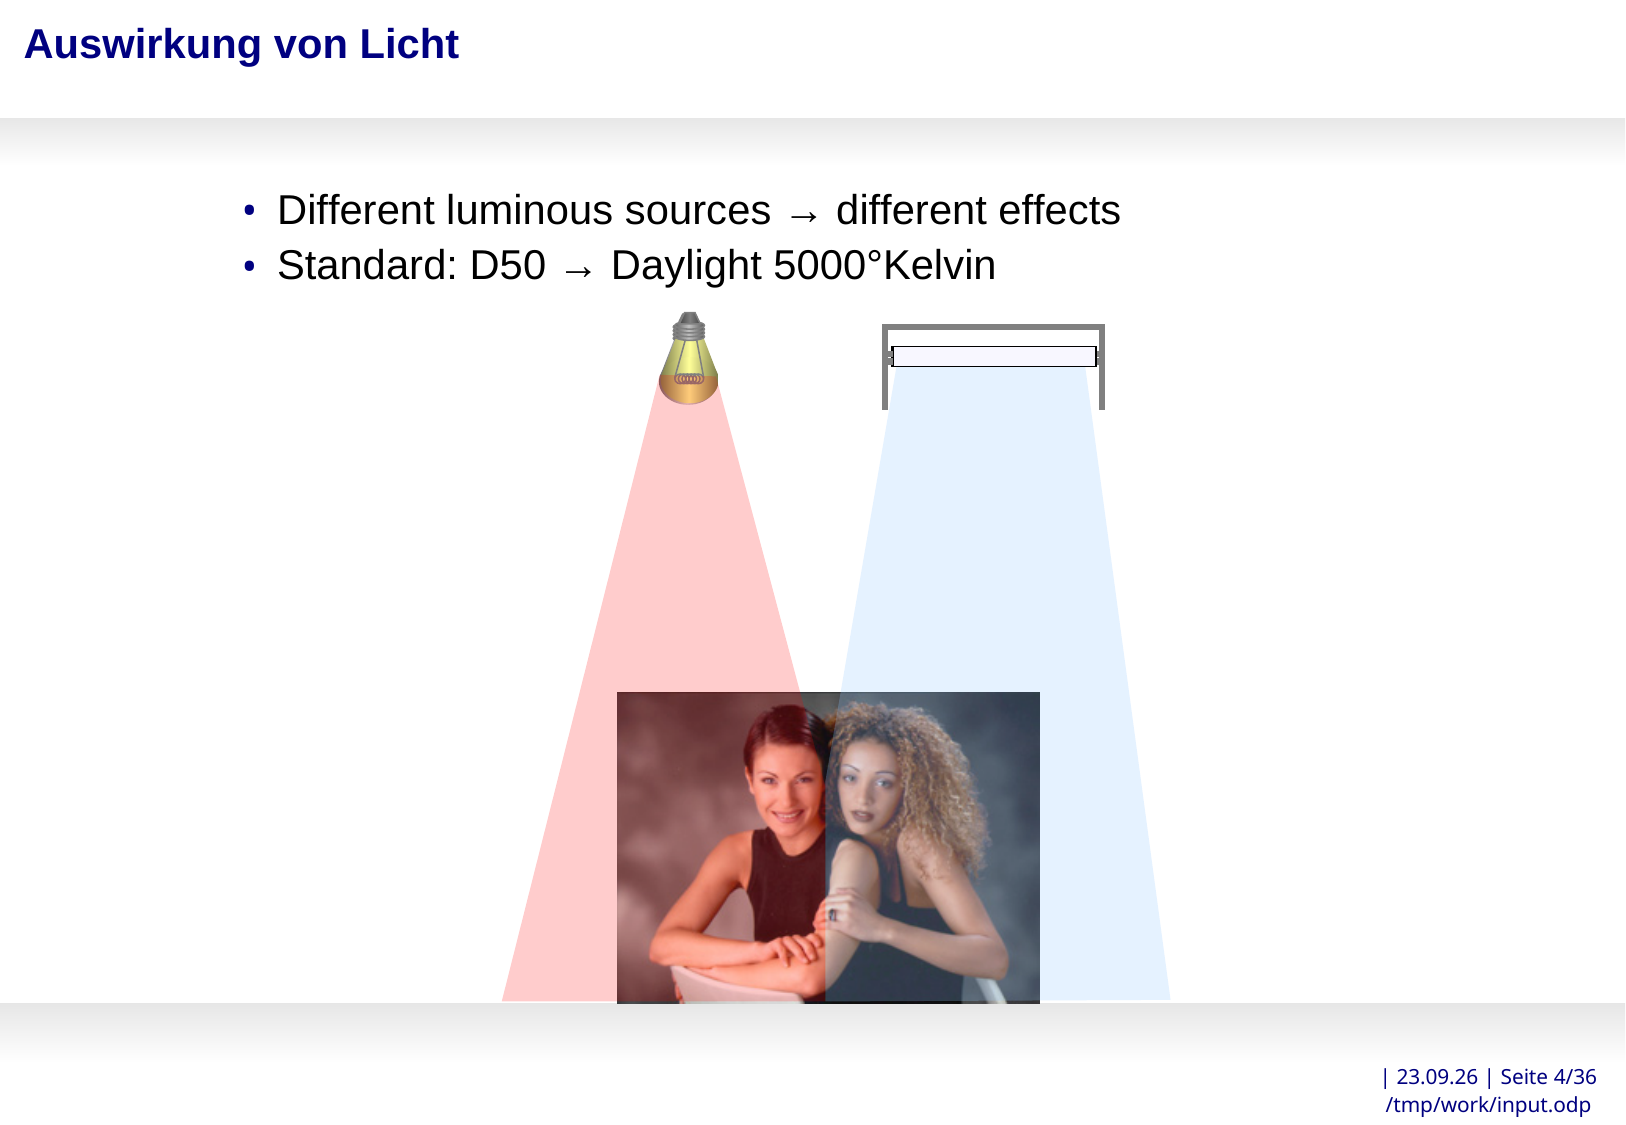

# Auswirkung von Licht
Different luminous sources → different effects
Standard: D50 → Daylight 5000°Kelvin